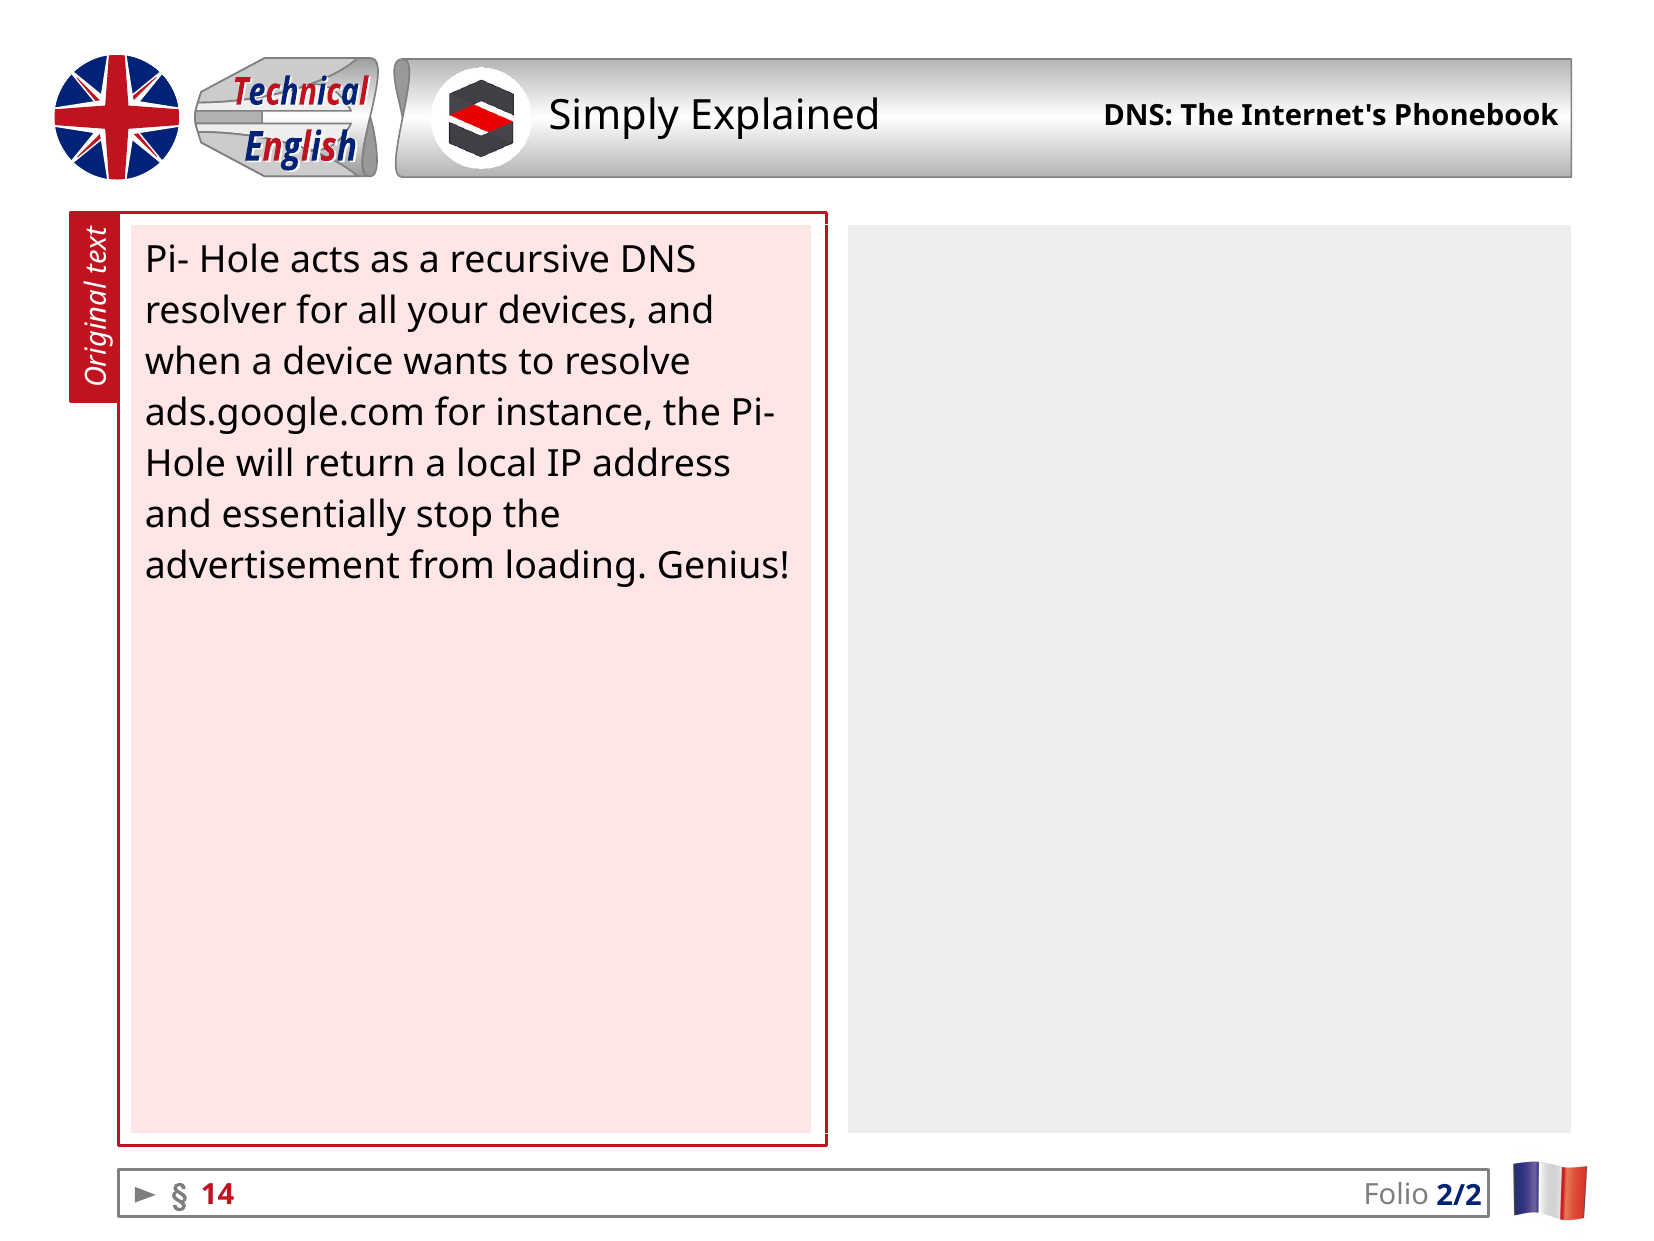

#
| Pi- Hole acts as a recursive DNS resolver for all your devices, and when a device wants to resolve ads.google.com for instance, the Pi-Hole will return a local IP address and essentially stop the advertisement from loading. Genius! | | |
| --- | --- | --- |
14
2/2